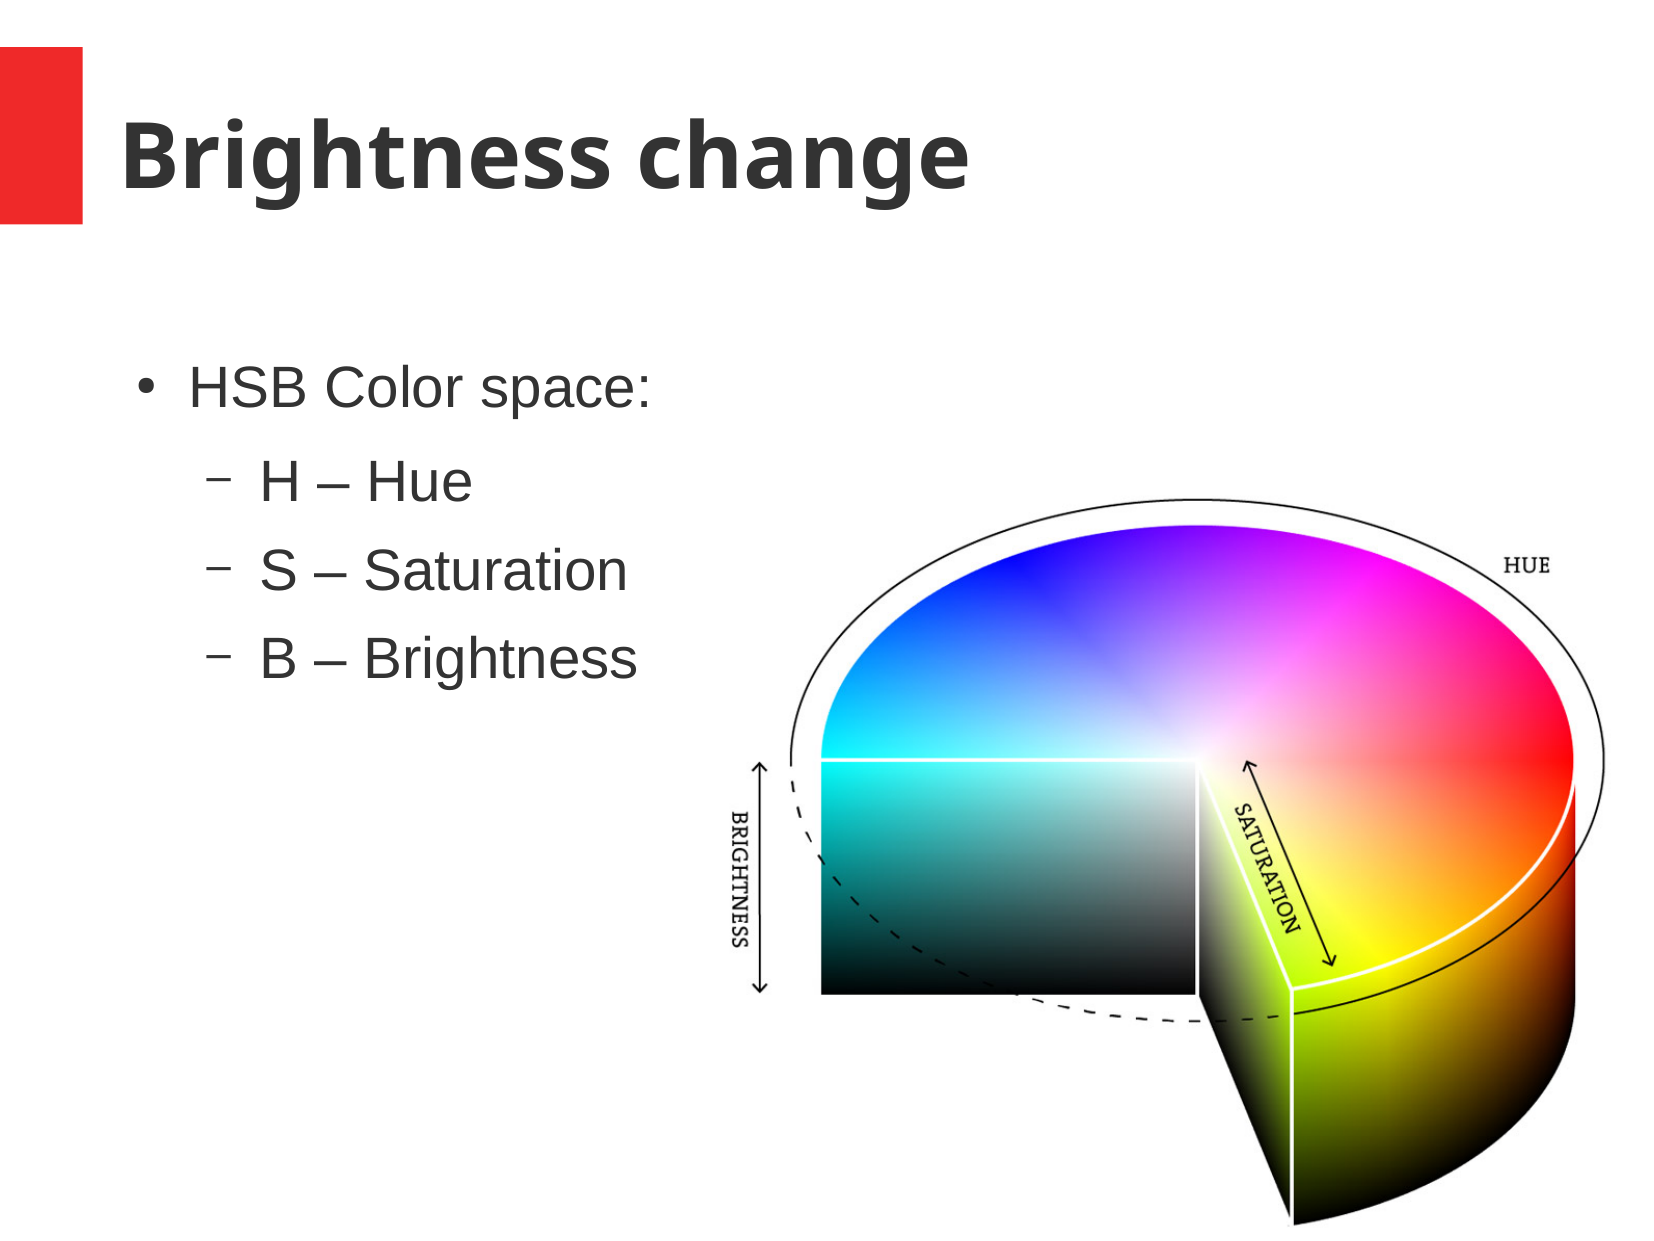

# Brightness change
HSB Color space:
H – Hue
S – Saturation
B – Brightness